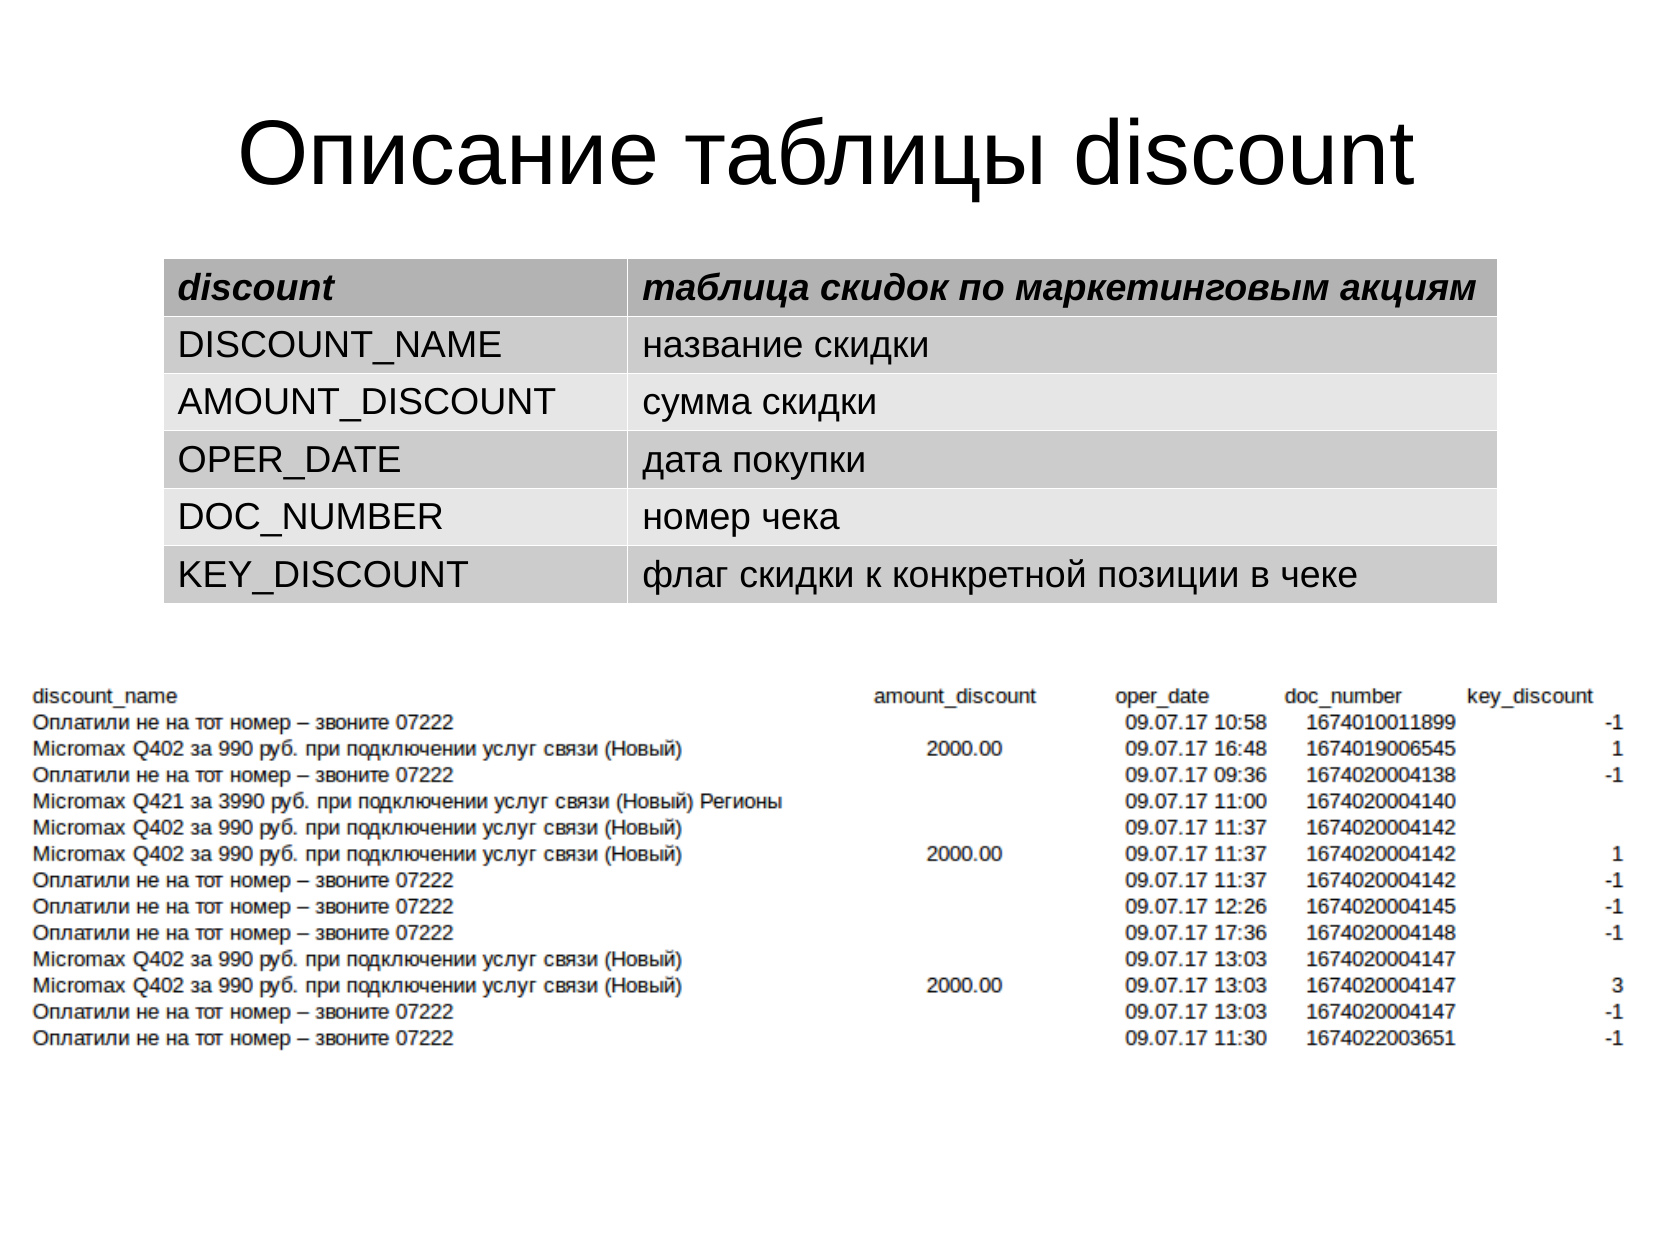

# Описание таблицы discount
| discount | таблица скидок по маркетинговым акциям |
| --- | --- |
| DISCOUNT\_NAME | название скидки |
| AMOUNT\_DISCOUNT | сумма скидки |
| OPER\_DATE | дата покупки |
| DOC\_NUMBER | номер чека |
| KEY\_DISCOUNT | флаг скидки к конкретной позиции в чеке |